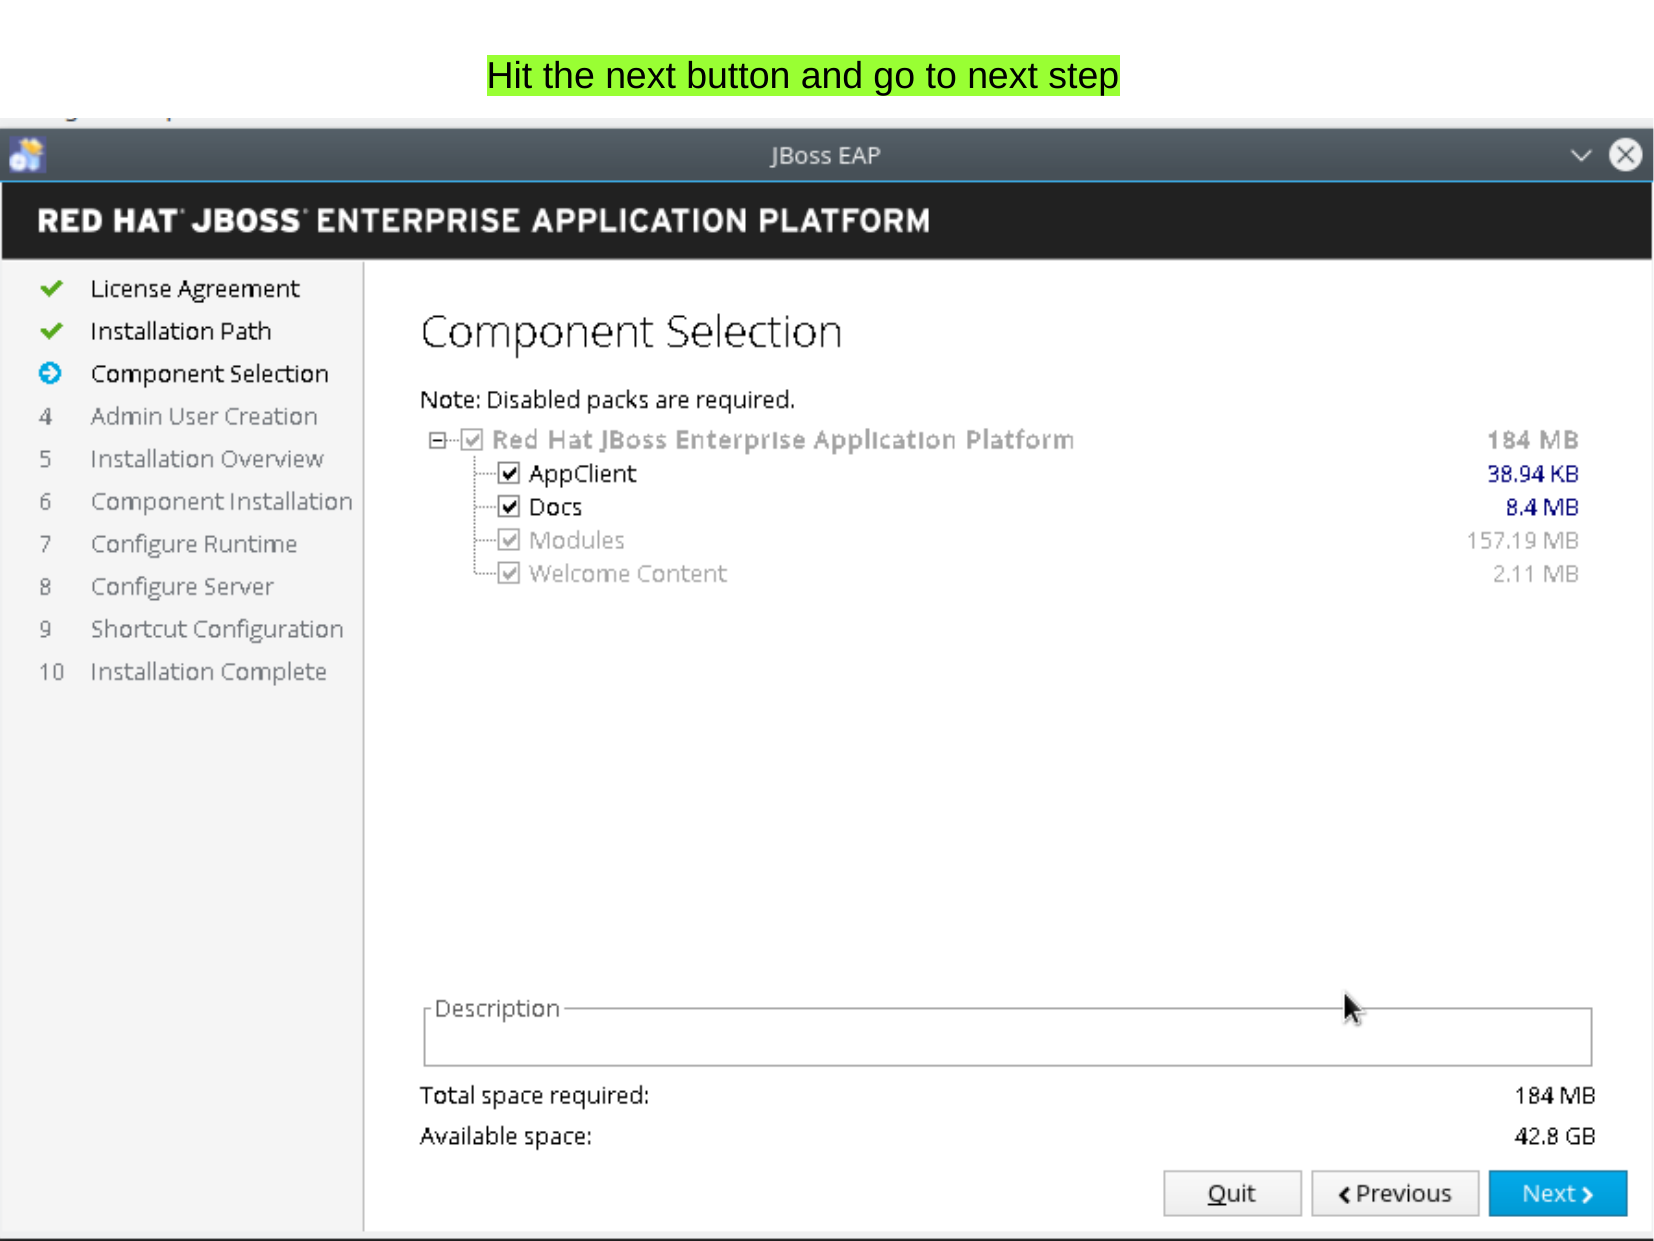

Hit the next button and go to next step